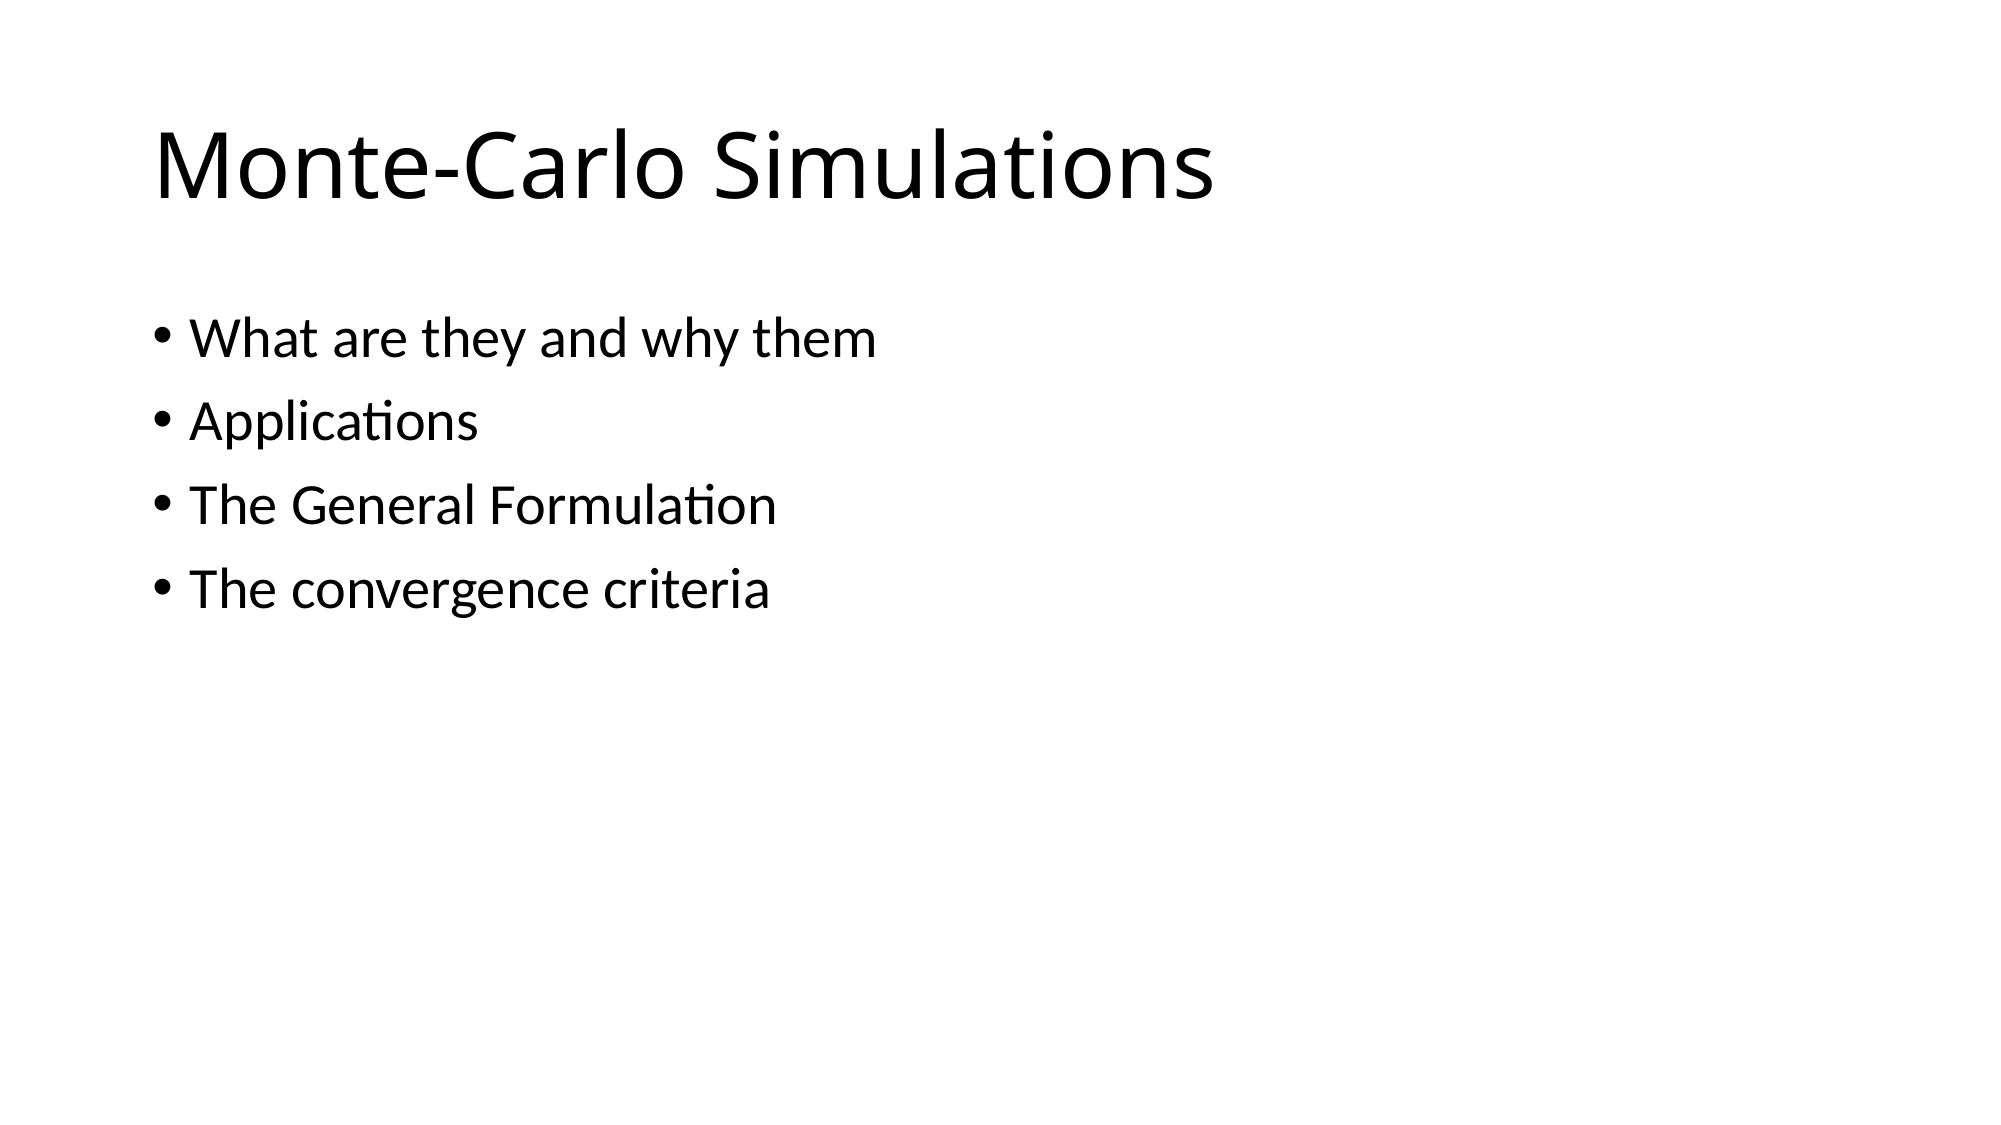

# Monte-Carlo Simulations
What are they and why them
Applications
The General Formulation
The convergence criteria